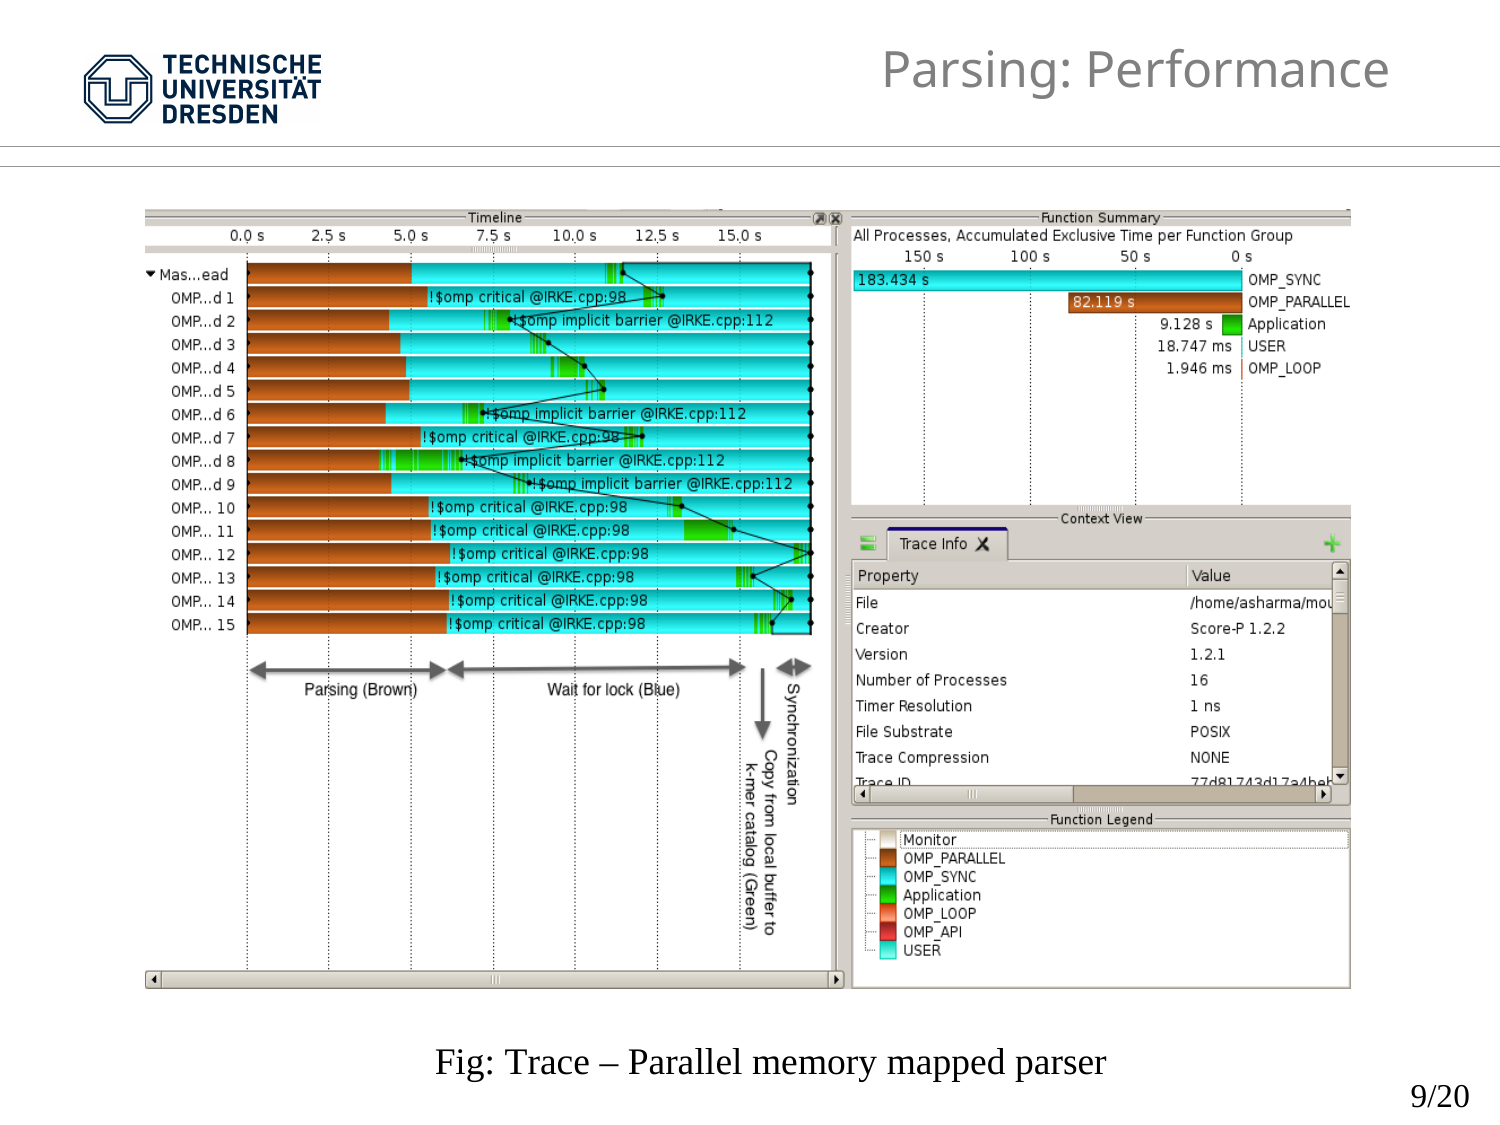

# Parsing: Performance
Fig: Trace – Parallel memory mapped parser
9